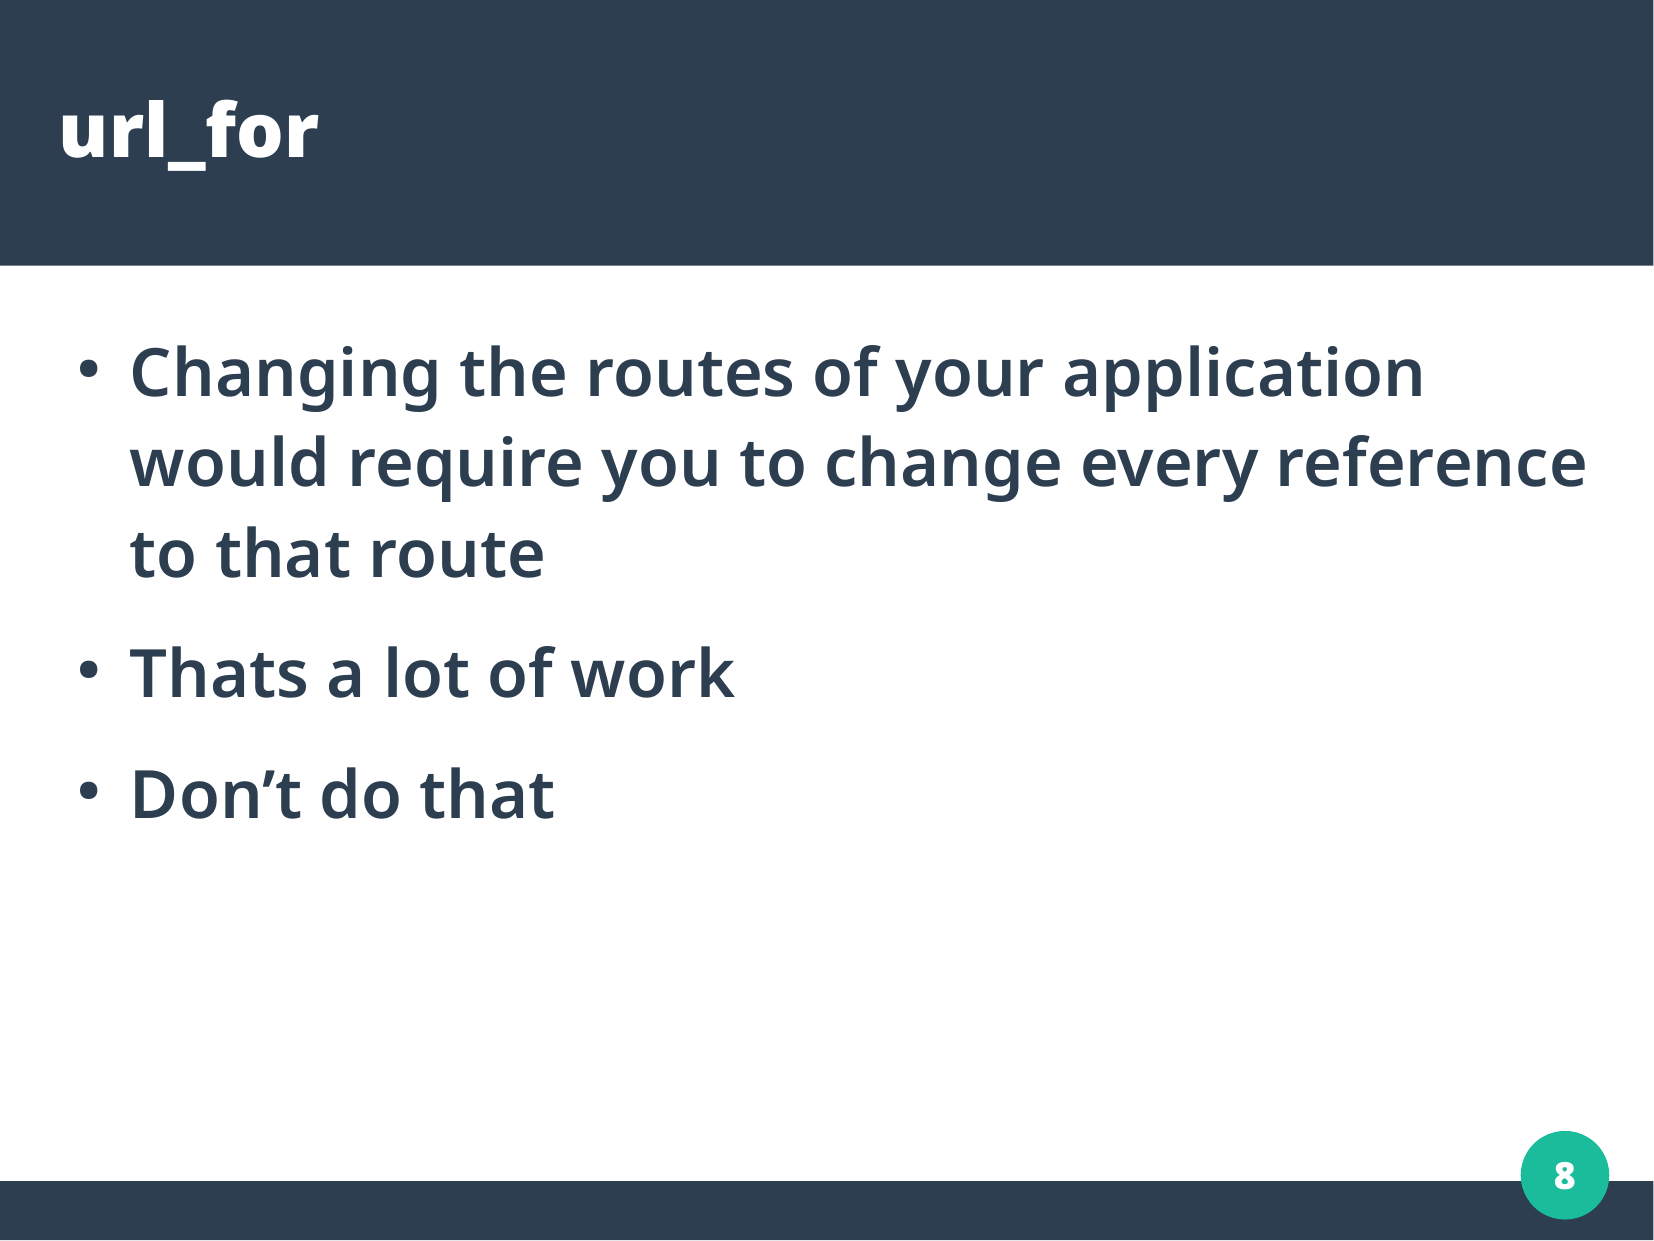

# url_for
Changing the routes of your application would require you to change every reference to that route
Thats a lot of work
Don’t do that
8